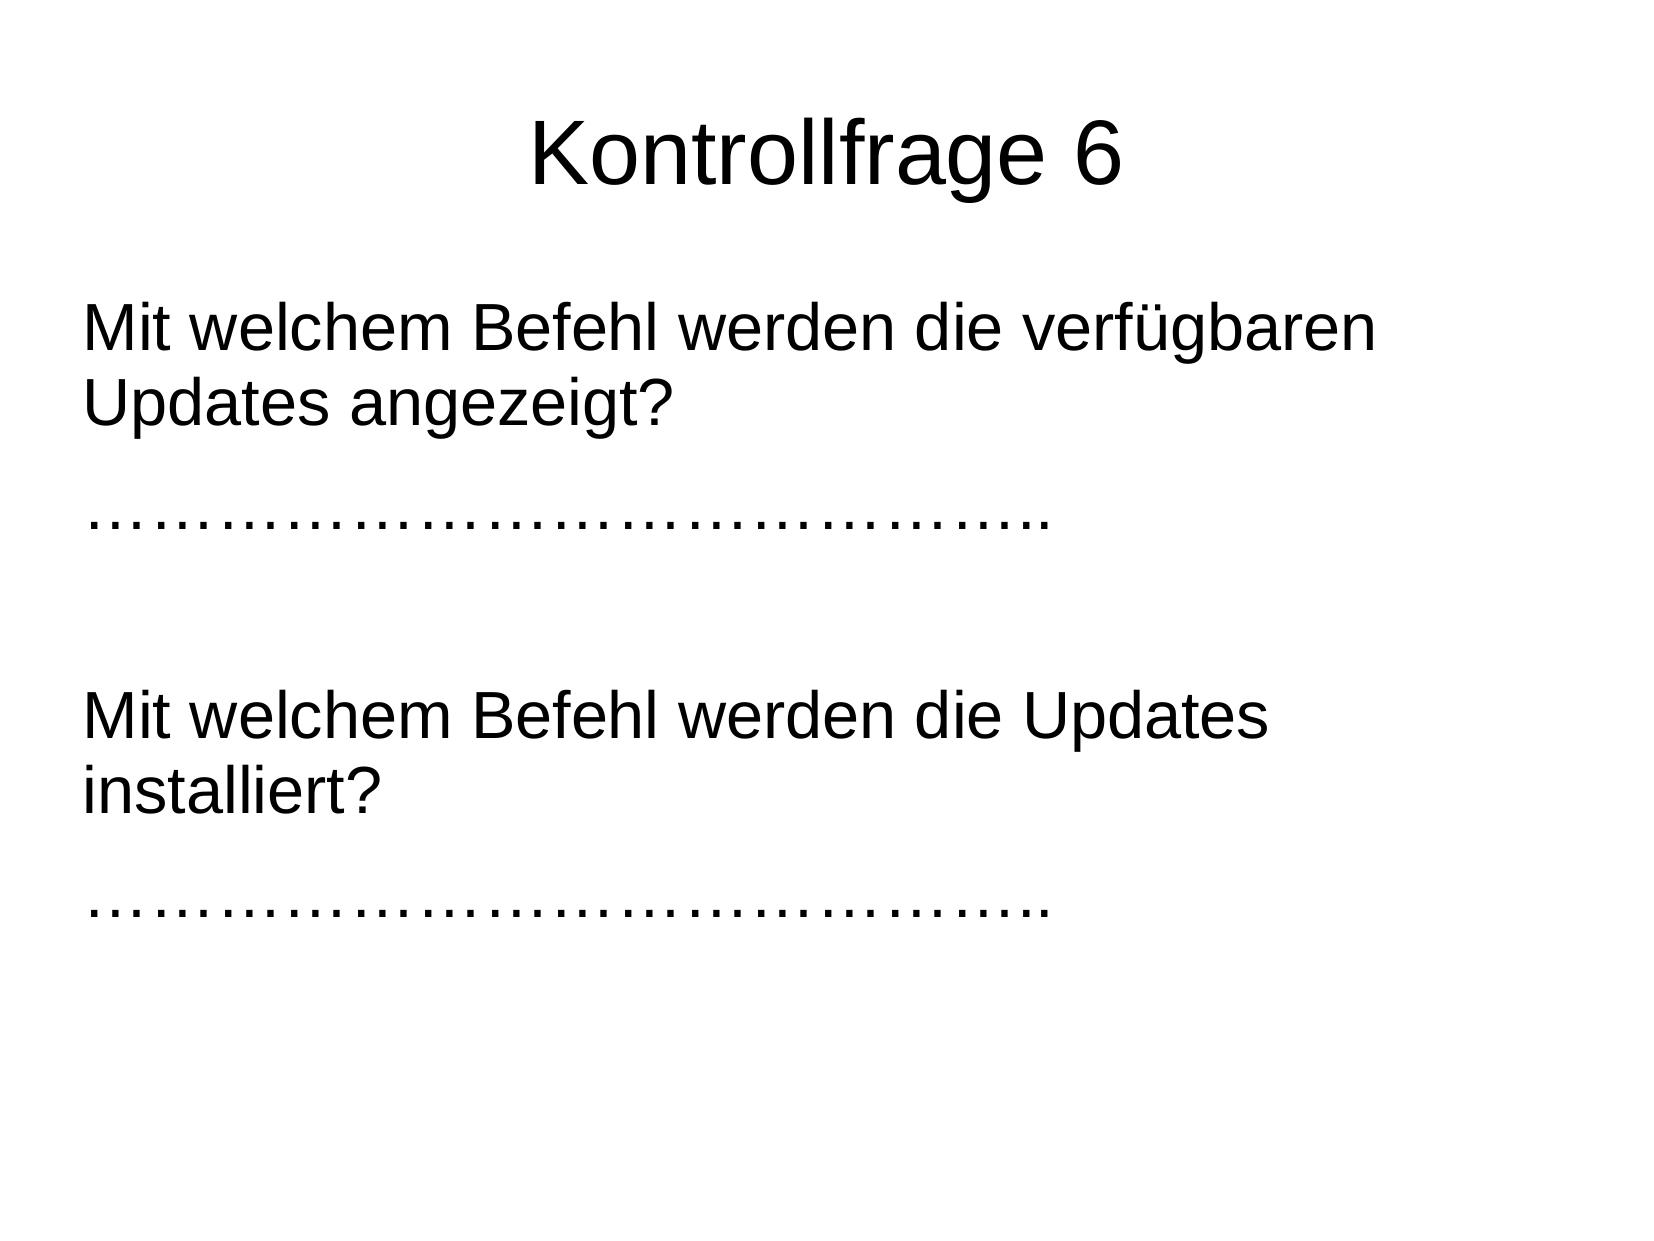

# Kontrollfrage 6
Mit welchem Befehl werden die verfügbaren Updates angezeigt?
……………………………………..
Mit welchem Befehl werden die Updates installiert?
……………………………………..